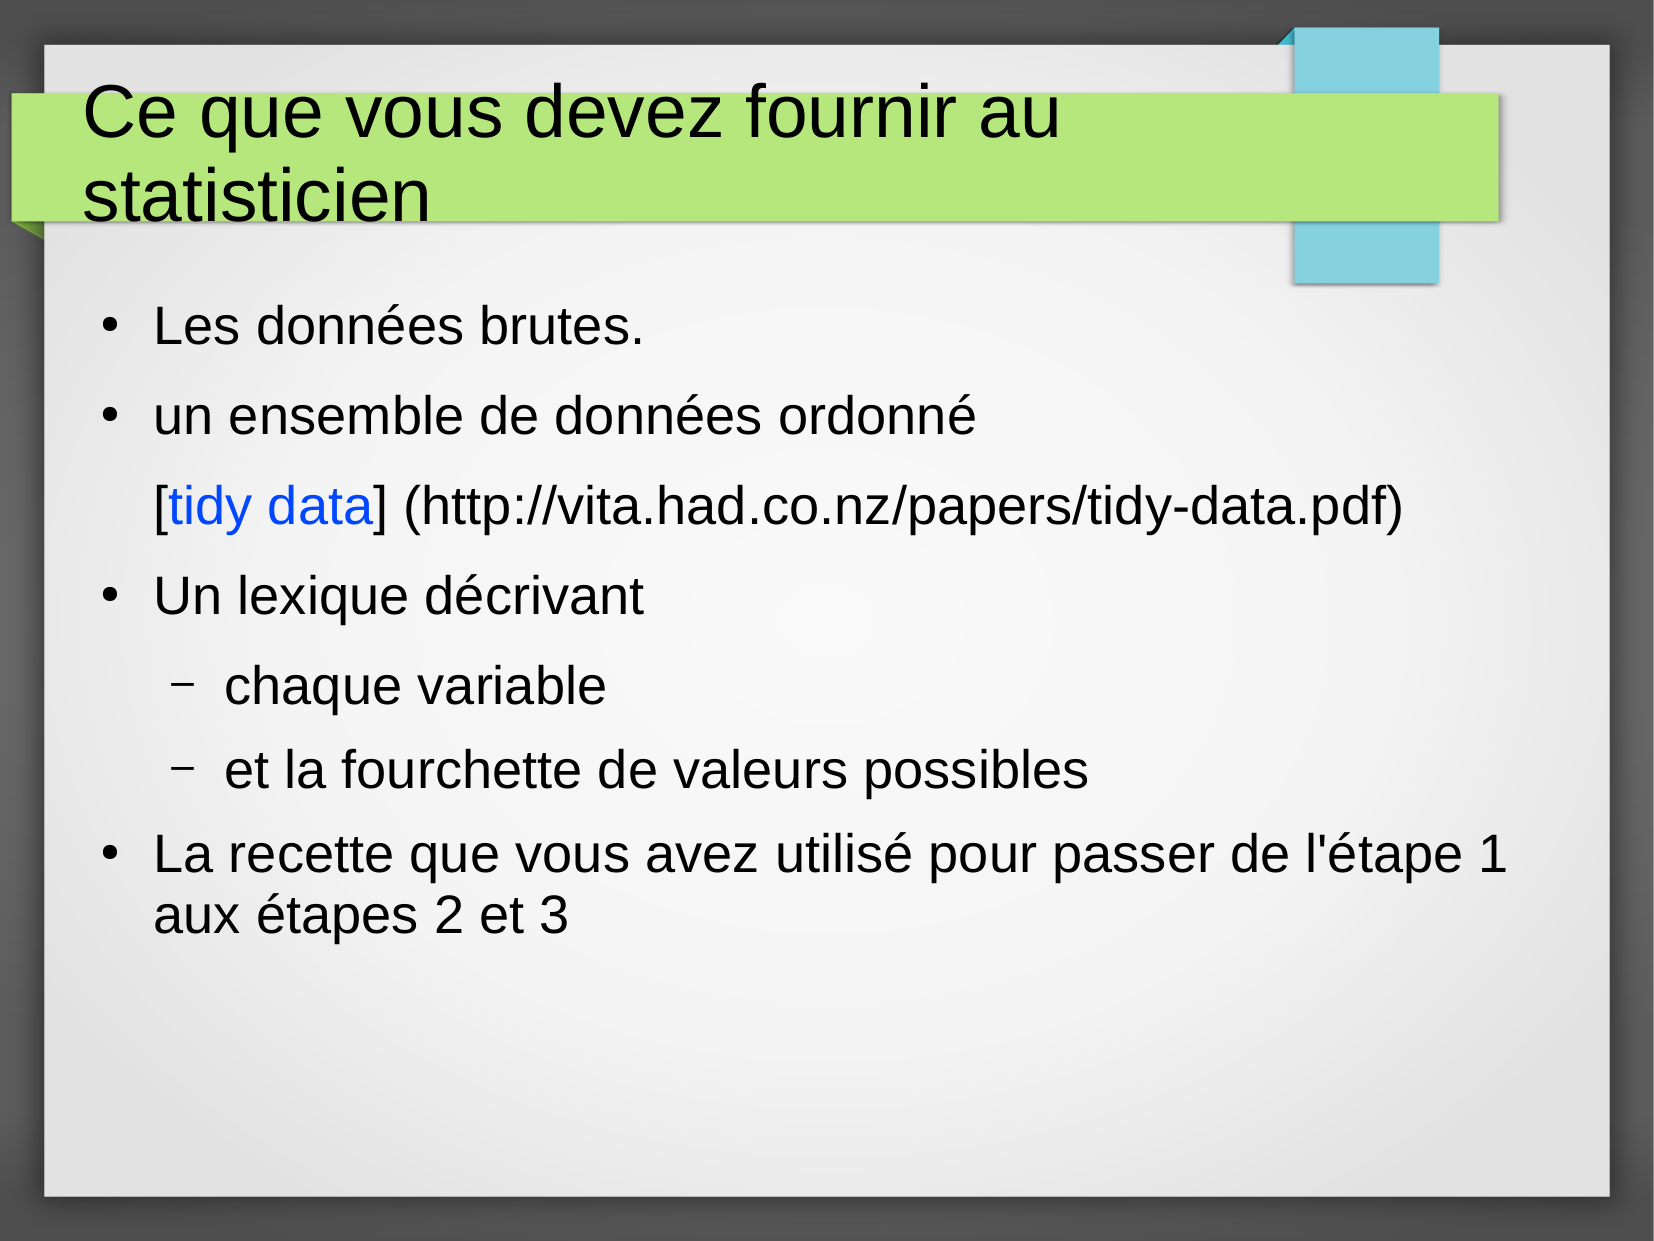

# Ce que vous devez fournir au statisticien
Les données brutes.
un ensemble de données ordonné
[tidy data] (http://vita.had.co.nz/papers/tidy-data.pdf)
Un lexique décrivant
chaque variable
et la fourchette de valeurs possibles
La recette que vous avez utilisé pour passer de l'étape 1 aux étapes 2 et 3